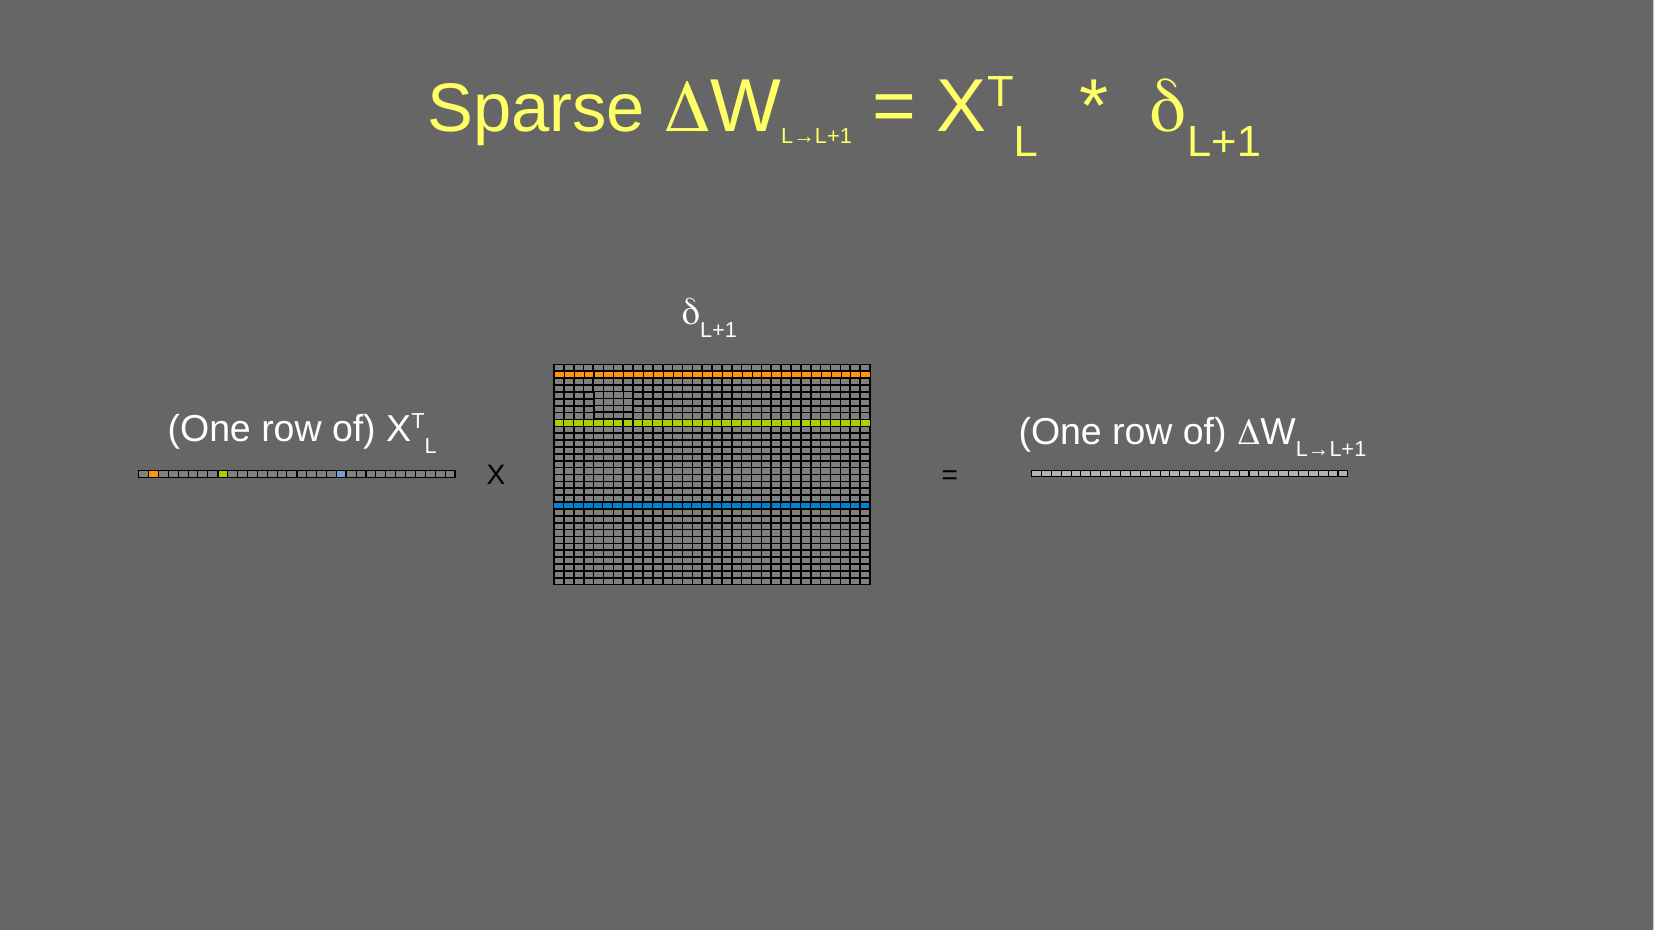

# Sparse DWL→L+1 = XTL * dL+1
(One row of) XTL
dL+1
(One row of) DWL→L+1
X
=